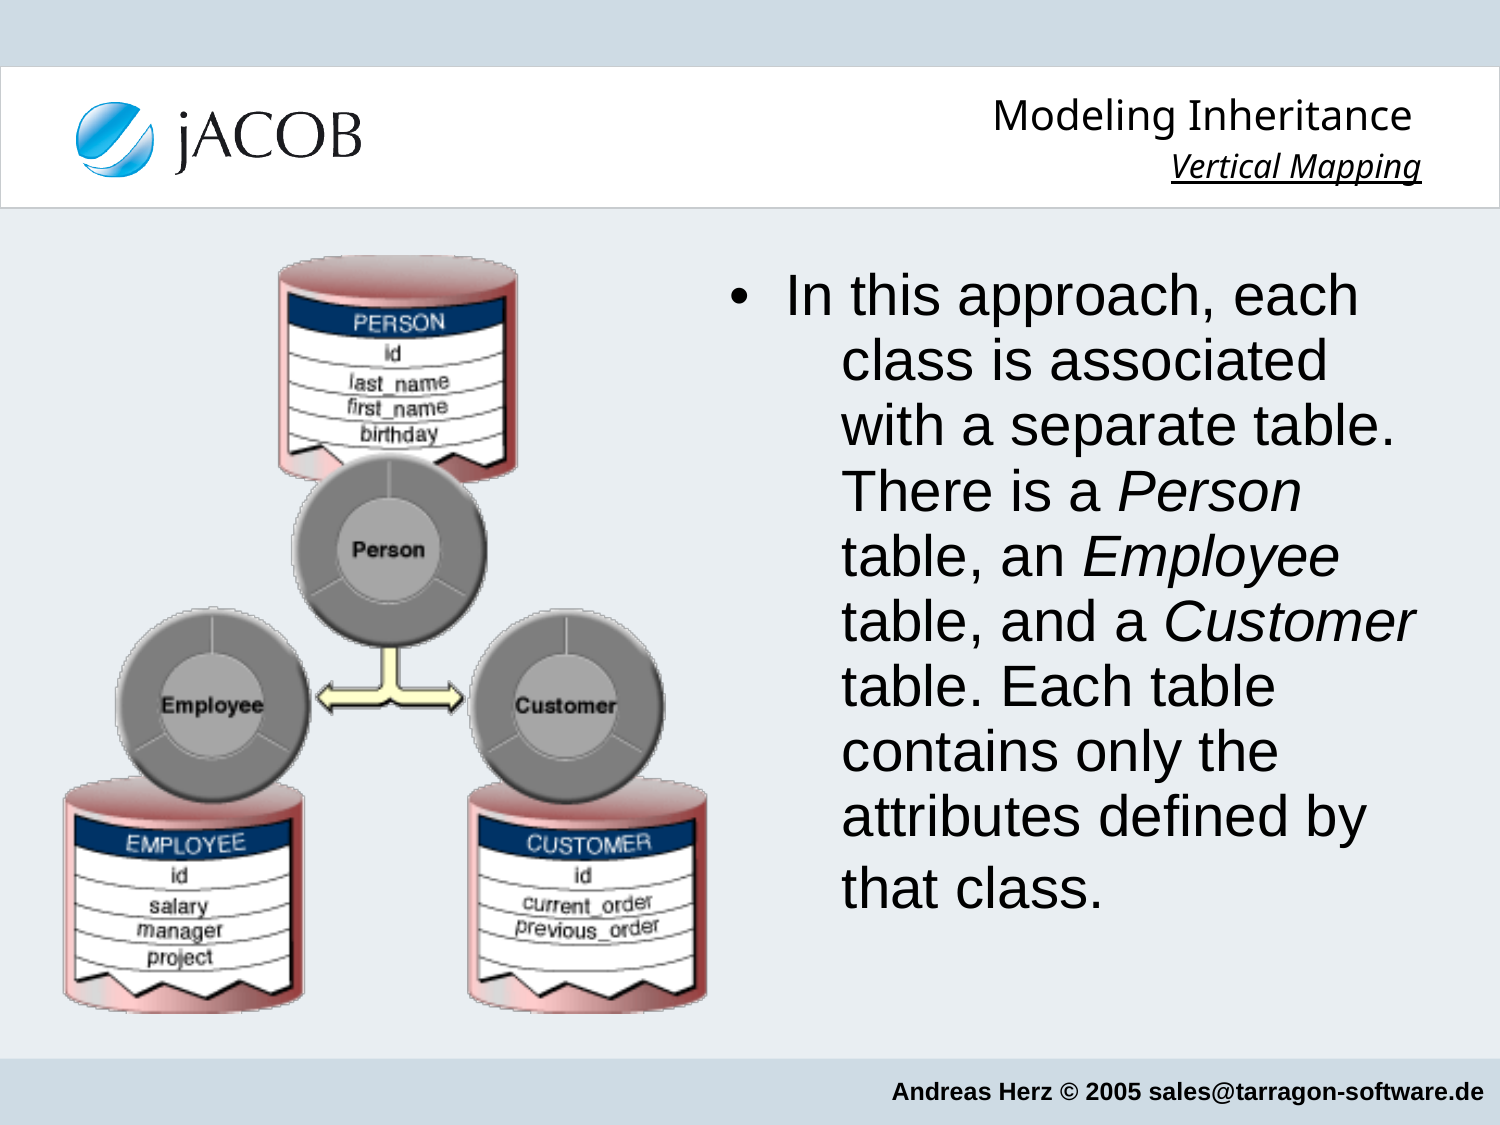

# Modeling Inheritance Vertical Mapping
In this approach, each class is associated with a separate table. There is a Person table, an Employee table, and a Customer table. Each table contains only the attributes defined by that class.
Andreas Herz © 2005 sales@tarragon-software.de